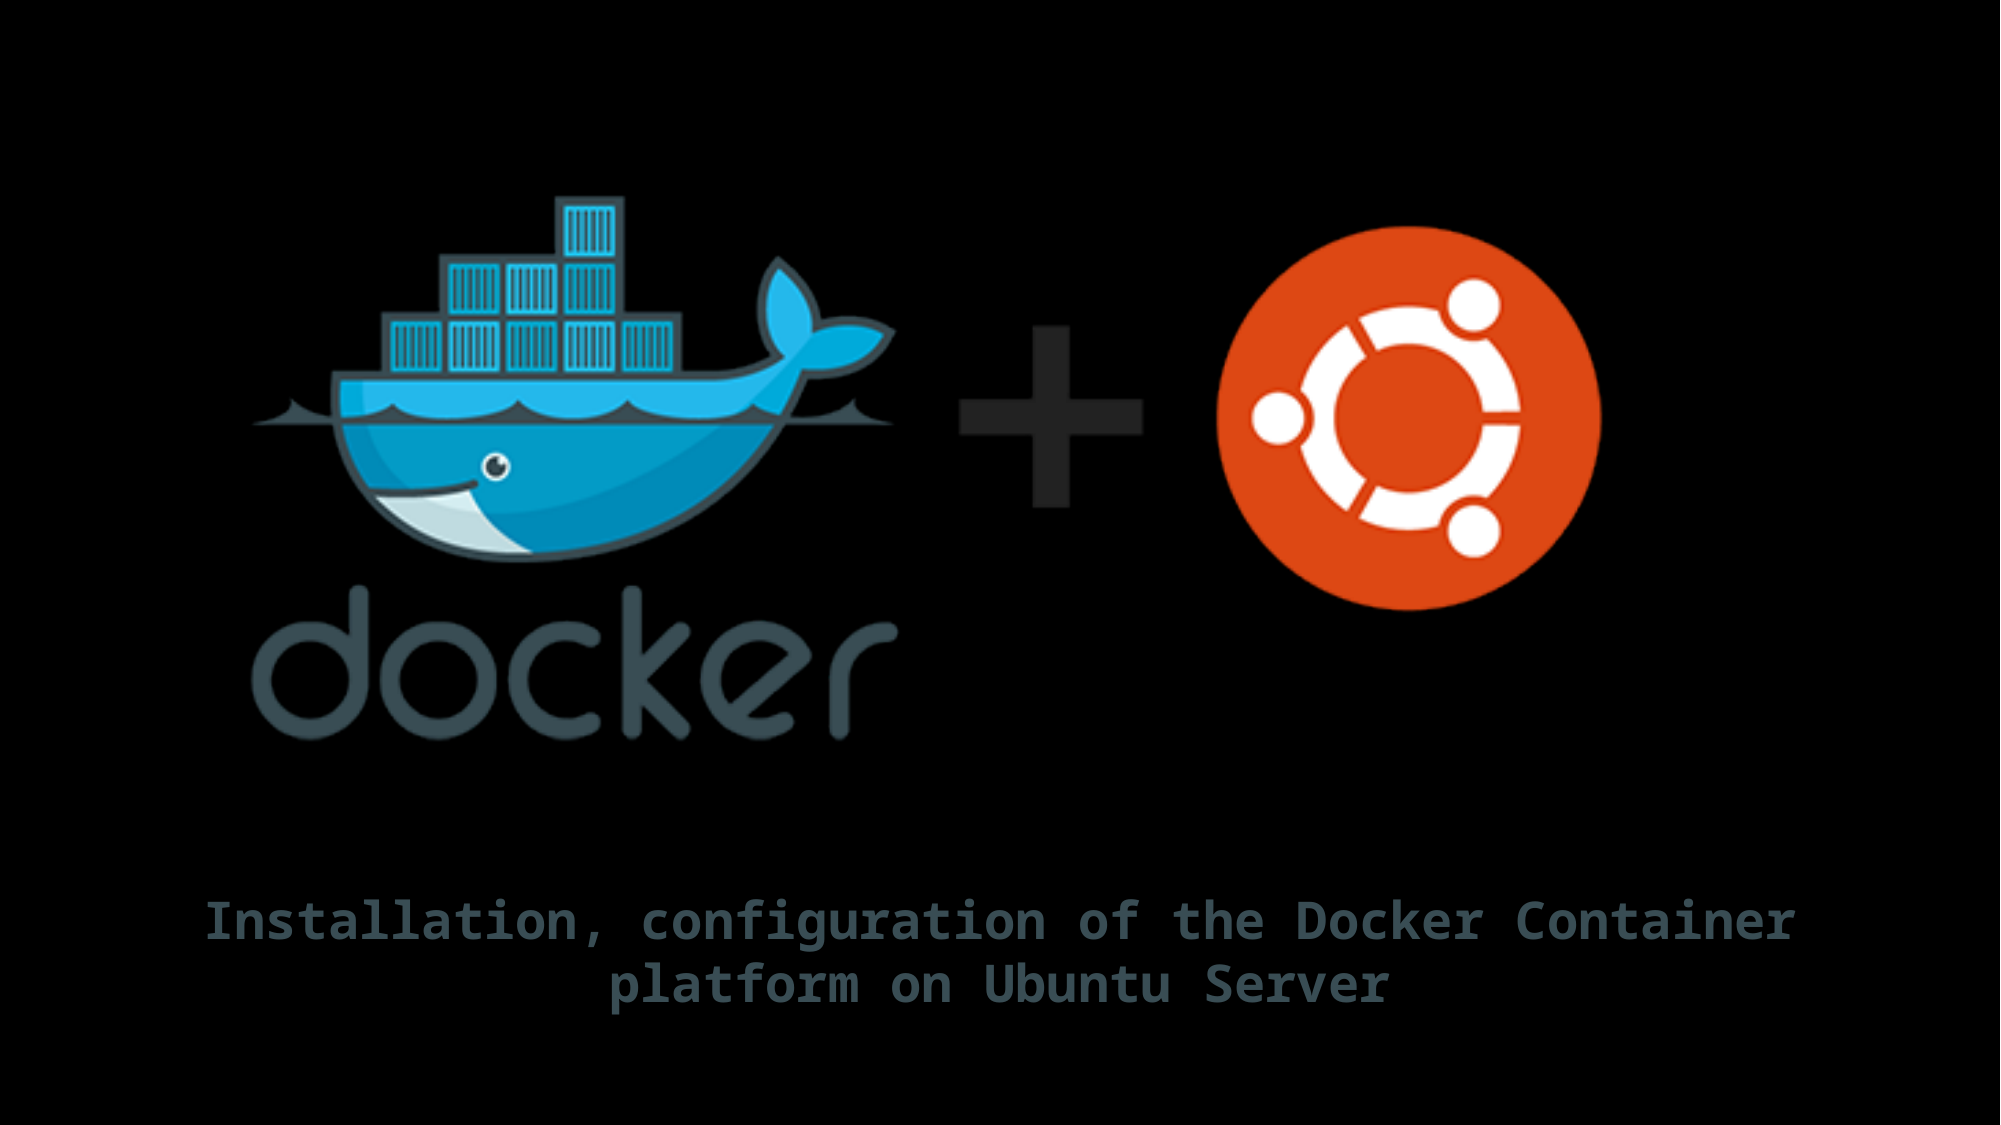

Installation, configuration of the Docker Container platform on Ubuntu Server